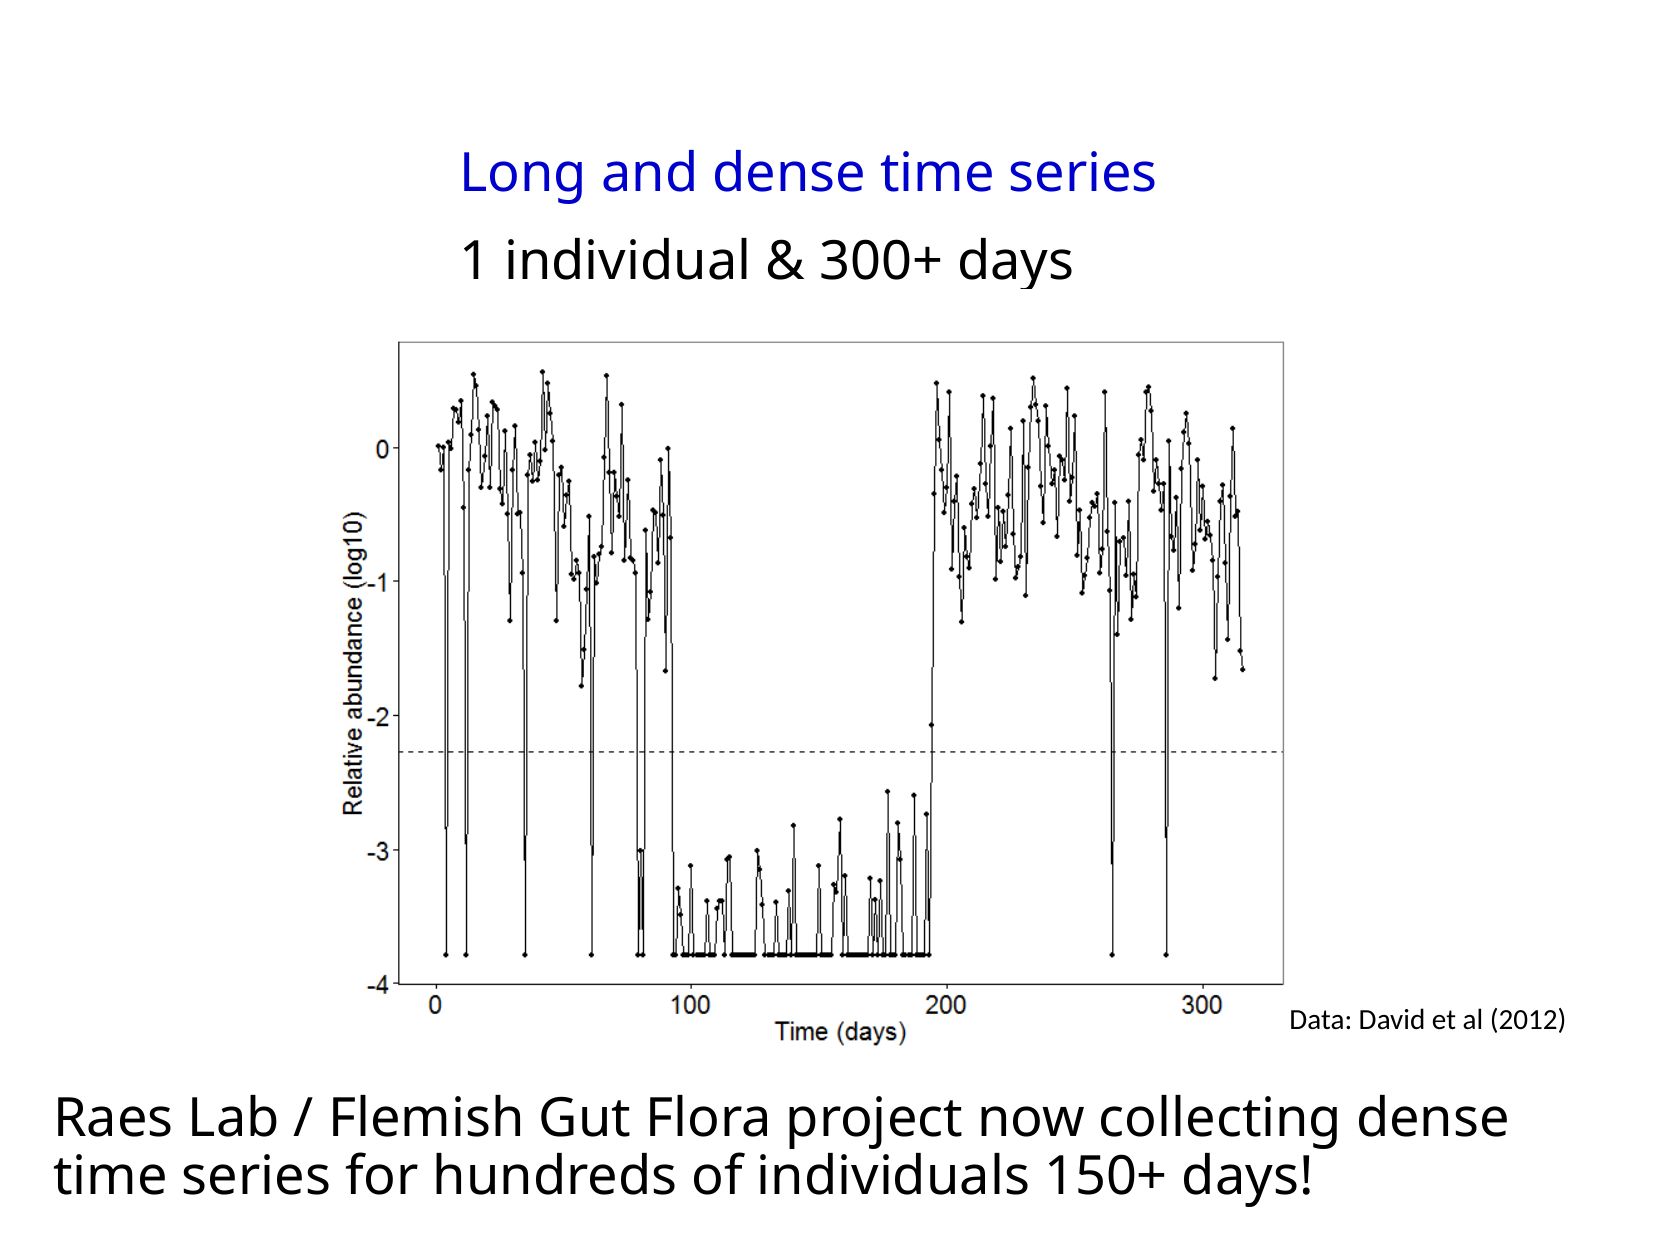

Long and dense time series
1 individual & 300+ days
Data: David et al (2012)
Raes Lab / Flemish Gut Flora project now collecting dense time series for hundreds of individuals 150+ days!